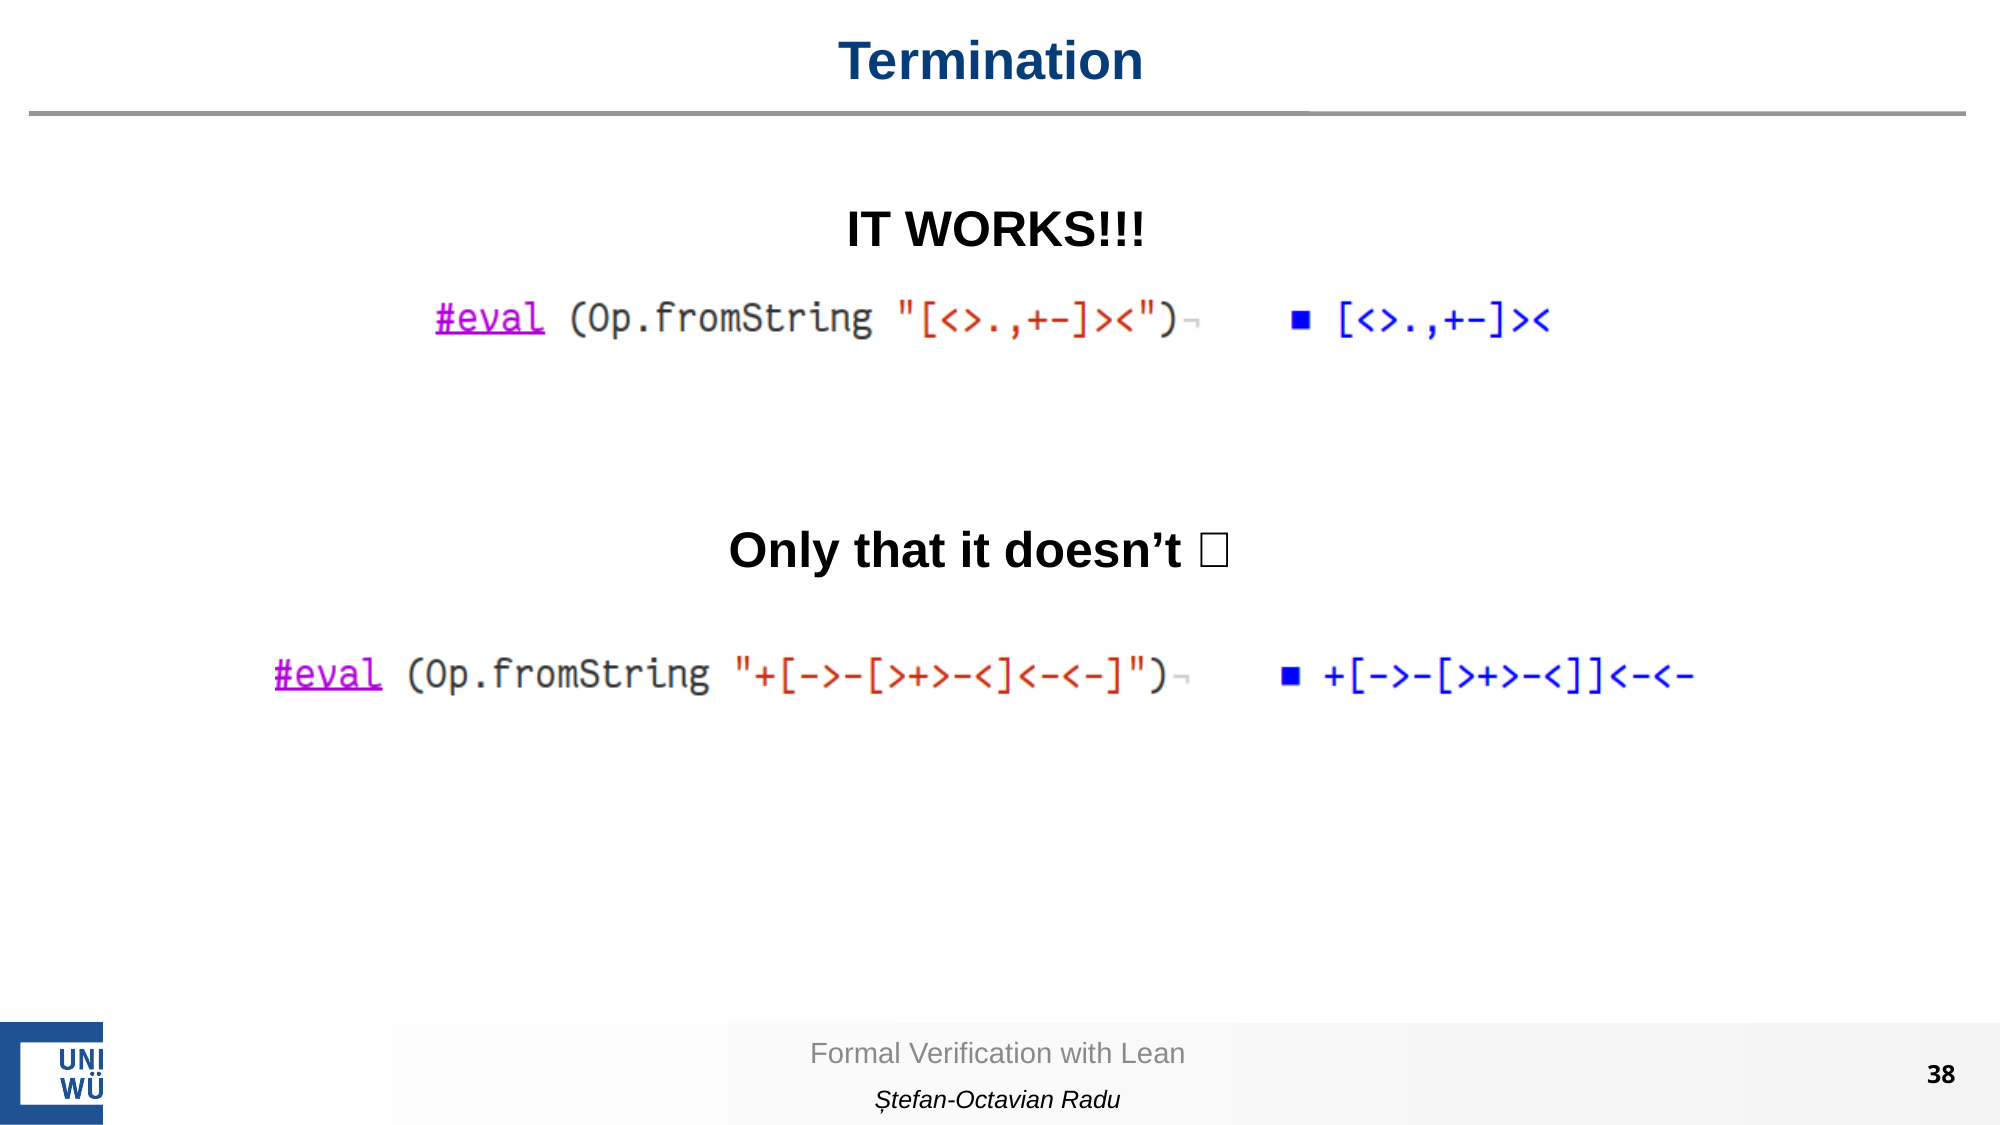

# Termination
IT WORKS!!!
Only that it doesn’t 🙁